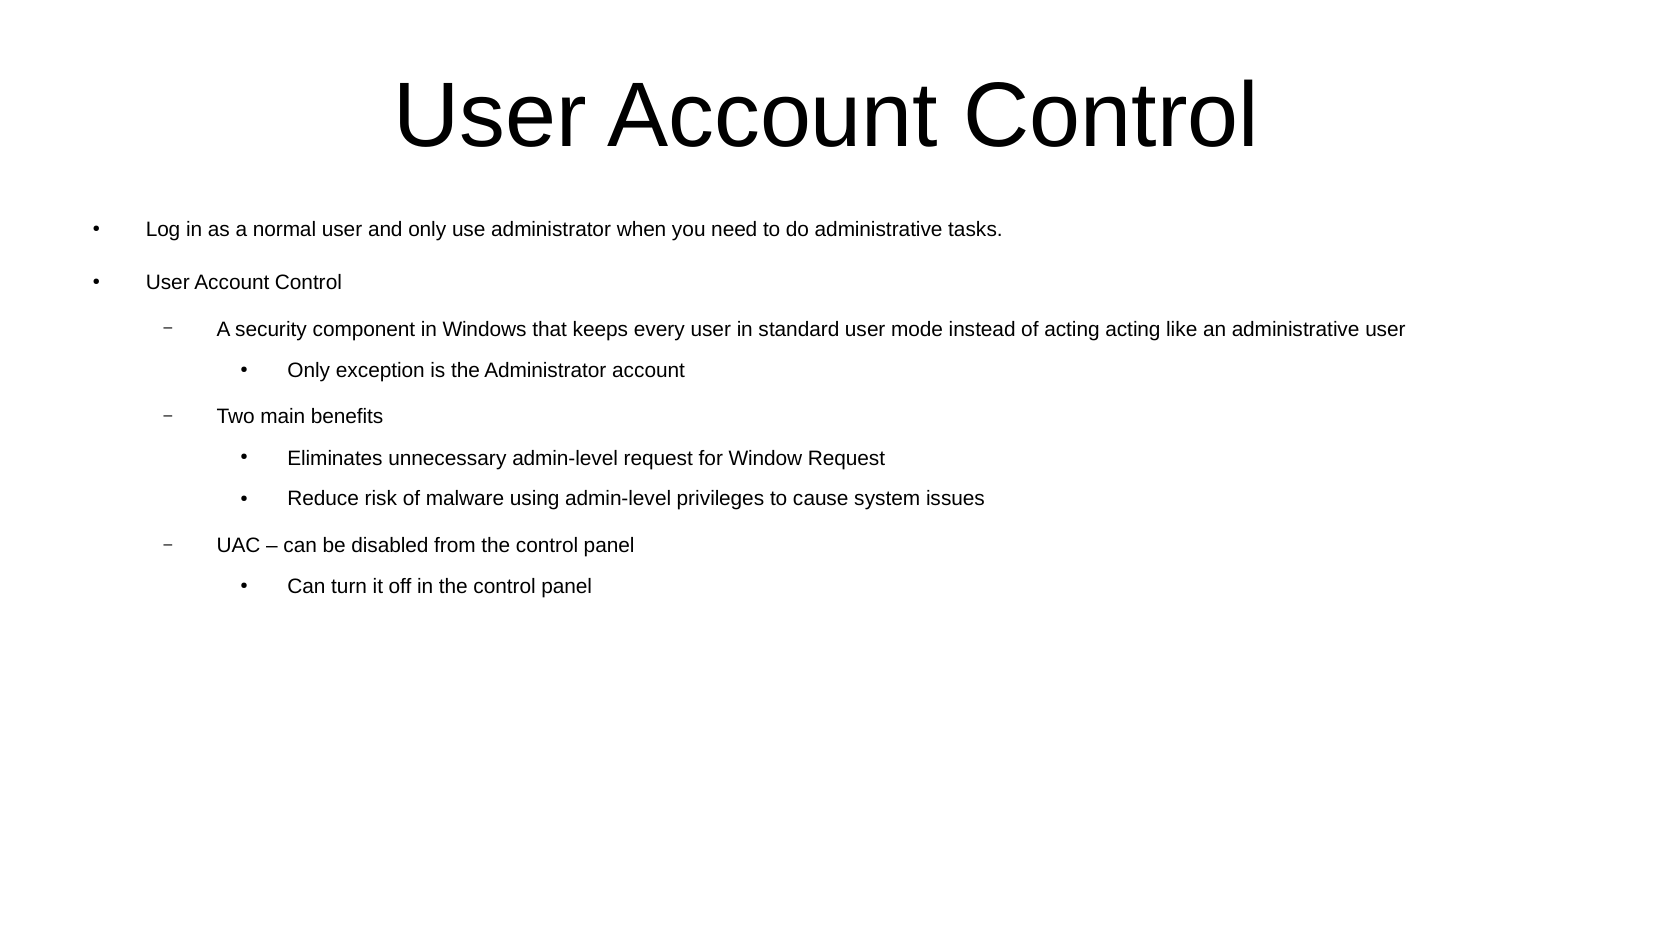

# User Account Control
Log in as a normal user and only use administrator when you need to do administrative tasks.
User Account Control
A security component in Windows that keeps every user in standard user mode instead of acting acting like an administrative user
Only exception is the Administrator account
Two main benefits
Eliminates unnecessary admin-level request for Window Request
Reduce risk of malware using admin-level privileges to cause system issues
UAC – can be disabled from the control panel
Can turn it off in the control panel